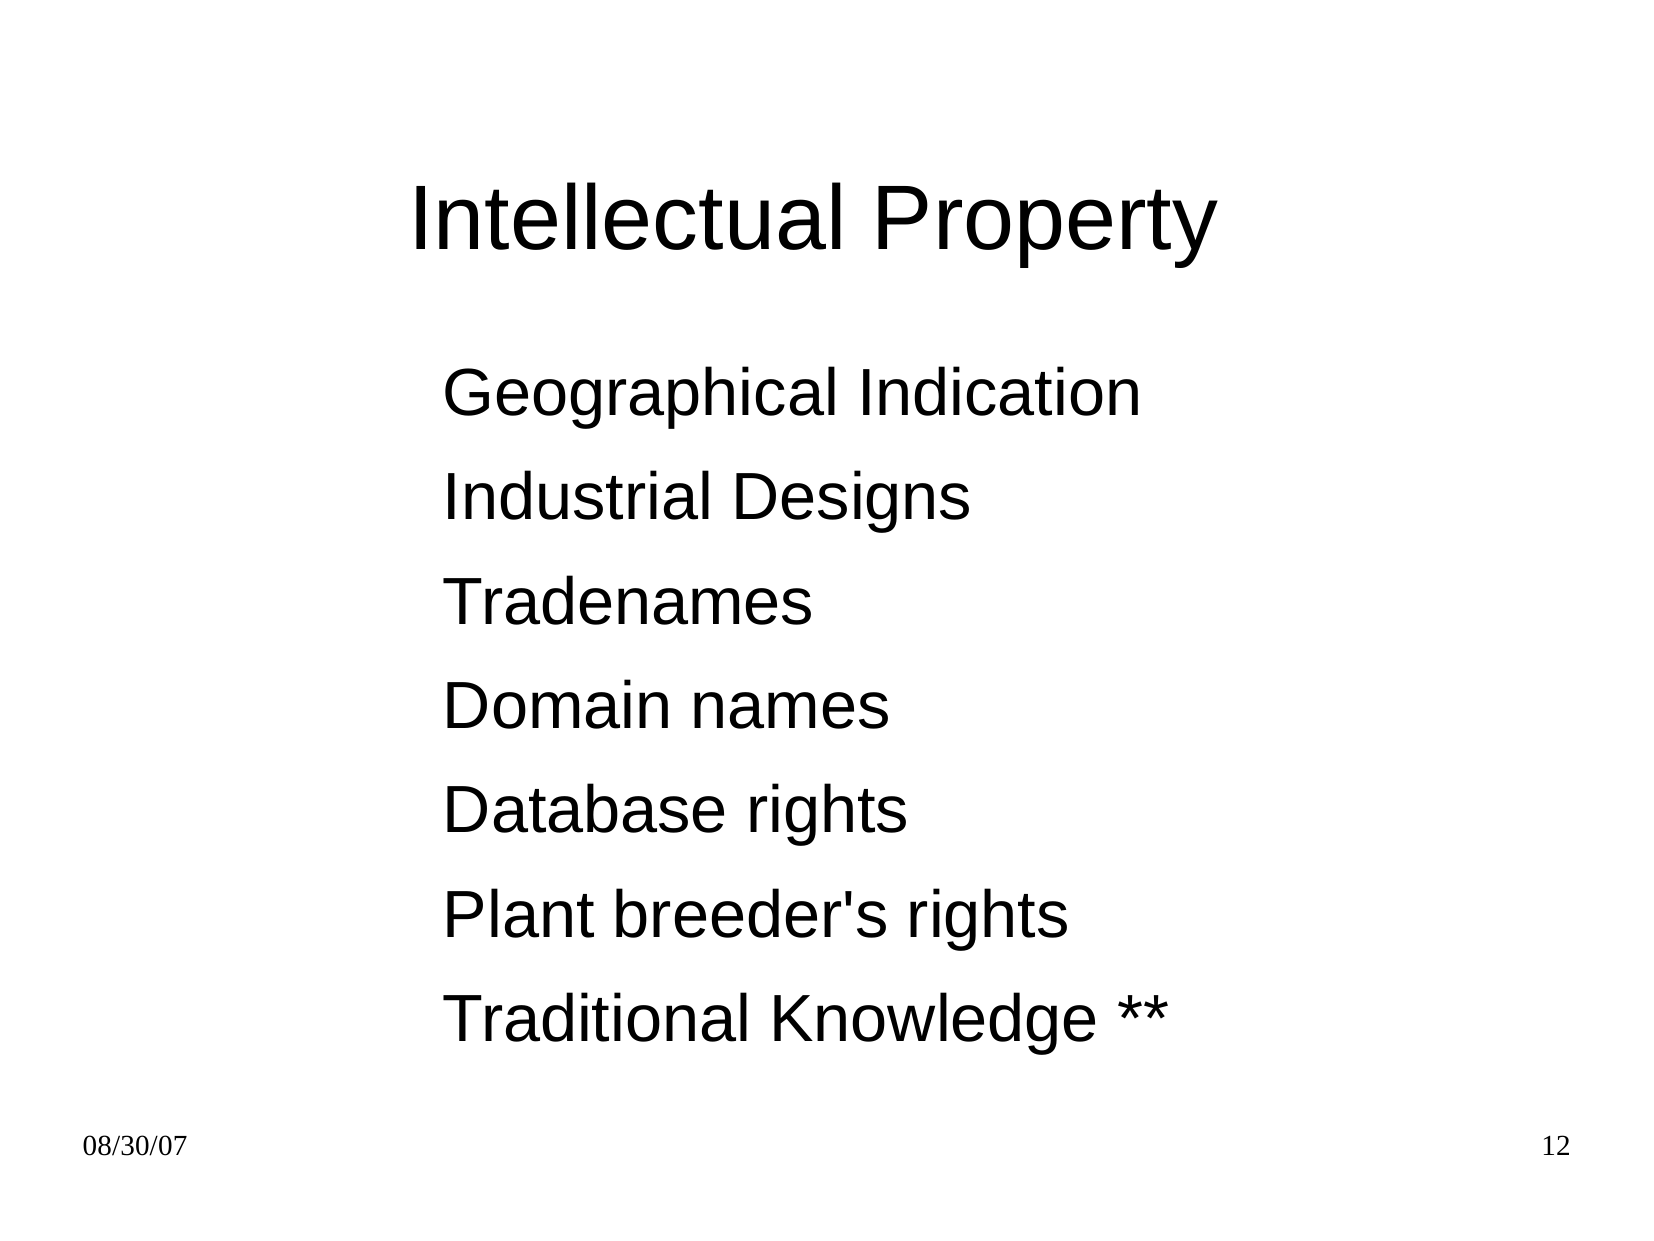

# Intellectual Property
Geographical Indication
Industrial Designs
Tradenames
Domain names
Database rights
Plant breeder's rights
Traditional Knowledge **
08/30/07
12